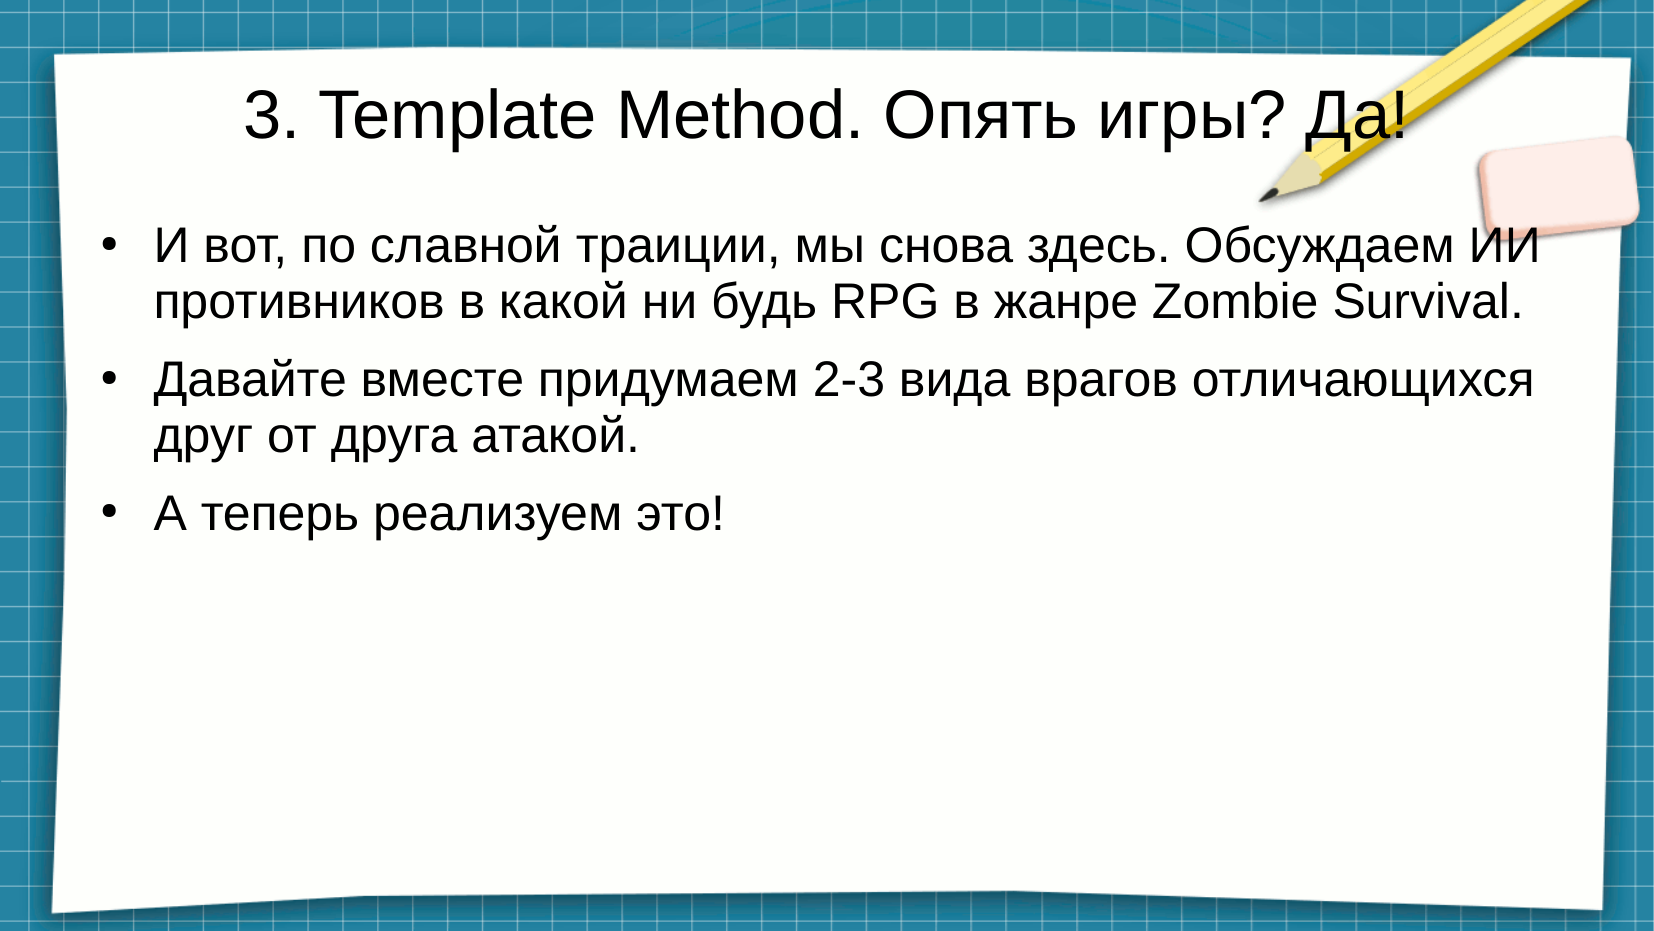

# 3. Template Method. Опять игры? Да!
И вот, по славной траиции, мы снова здесь. Обсуждаем ИИ противников в какой ни будь RPG в жанре Zombie Survival.
Давайте вместе придумаем 2-3 вида врагов отличающихся друг от друга атакой.
А теперь реализуем это!